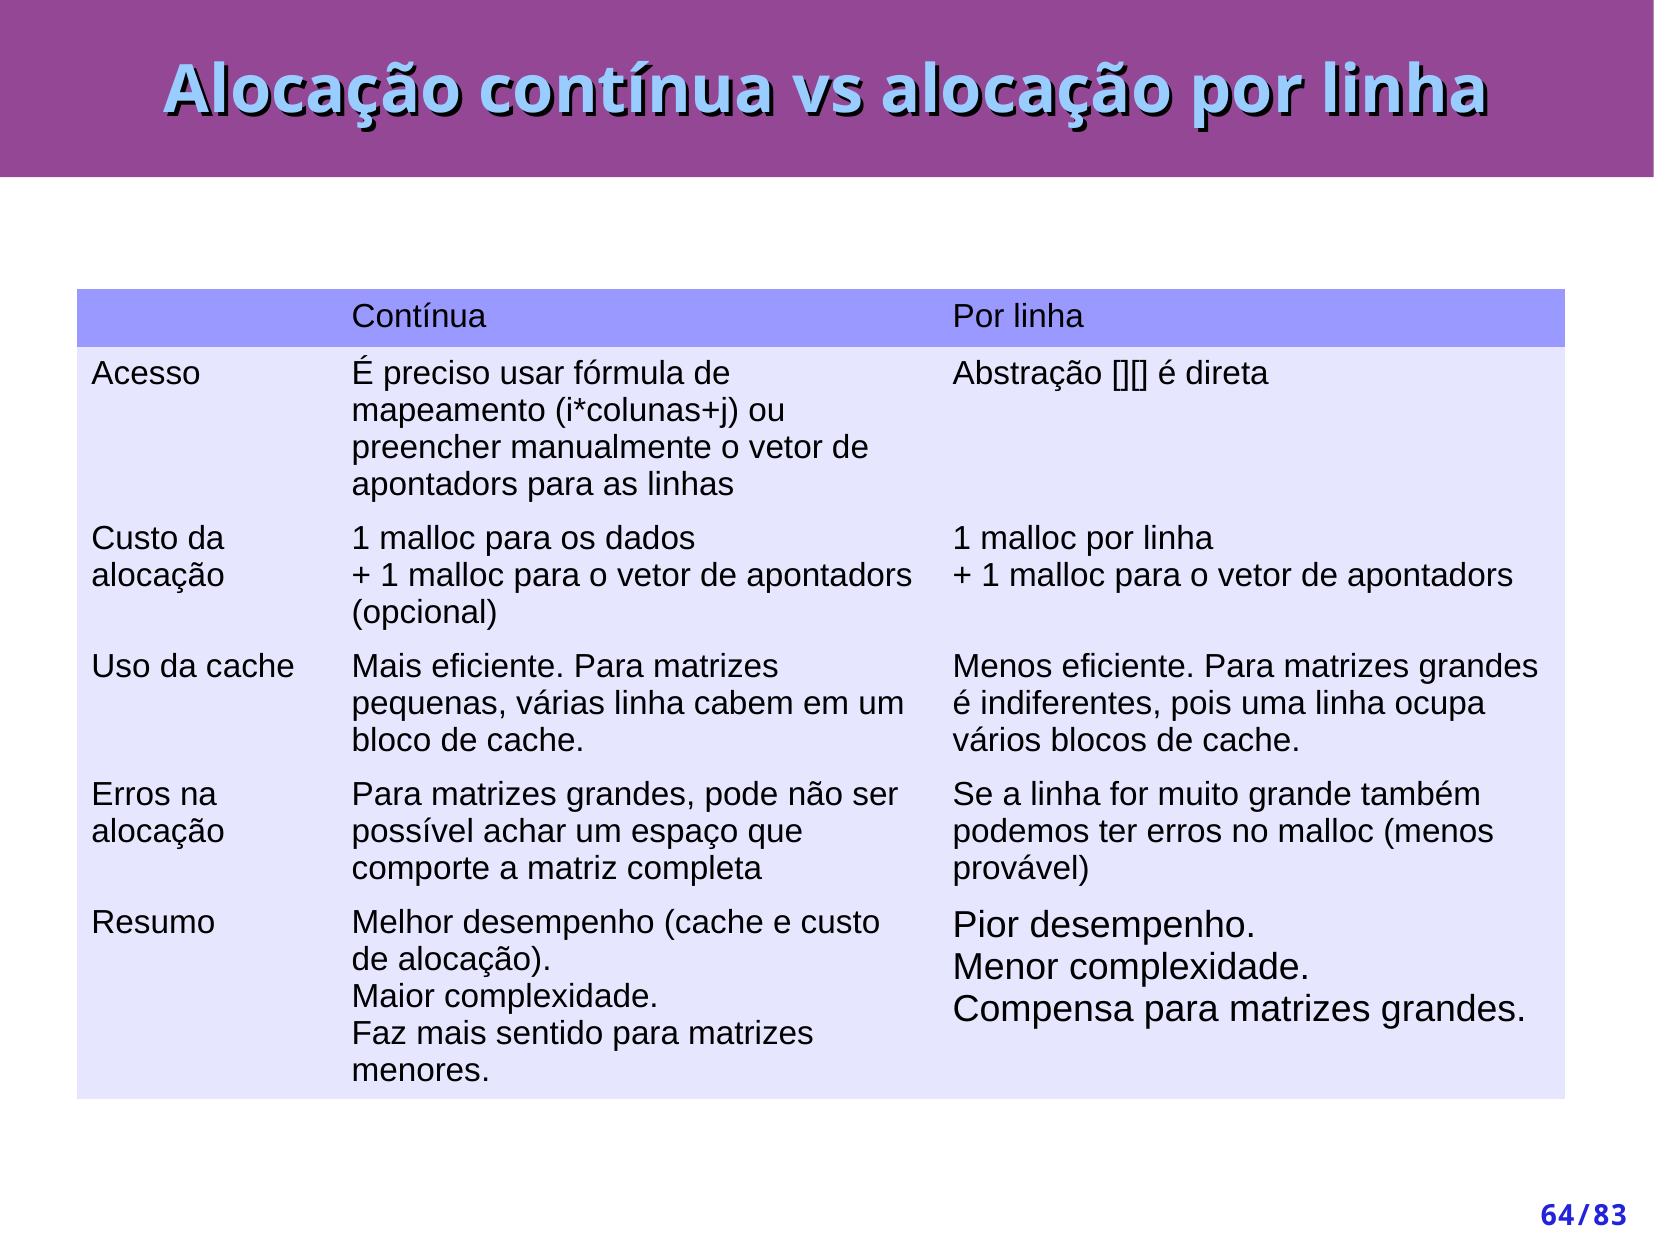

# Alocação contínua vs alocação por linha
| | Contínua | Por linha |
| --- | --- | --- |
| Acesso | É preciso usar fórmula de mapeamento (i\*colunas+j) ou preencher manualmente o vetor de apontadors para as linhas | Abstração [][] é direta |
| Custo da alocação | 1 malloc para os dados + 1 malloc para o vetor de apontadors (opcional) | 1 malloc por linha + 1 malloc para o vetor de apontadors |
| Uso da cache | Mais eficiente. Para matrizes pequenas, várias linha cabem em um bloco de cache. | Menos eficiente. Para matrizes grandes é indiferentes, pois uma linha ocupa vários blocos de cache. |
| Erros na alocação | Para matrizes grandes, pode não ser possível achar um espaço que comporte a matriz completa | Se a linha for muito grande também podemos ter erros no malloc (menos provável) |
| Resumo | Melhor desempenho (cache e custo de alocação). Maior complexidade. Faz mais sentido para matrizes menores. | Pior desempenho. Menor complexidade. Compensa para matrizes grandes. |
64